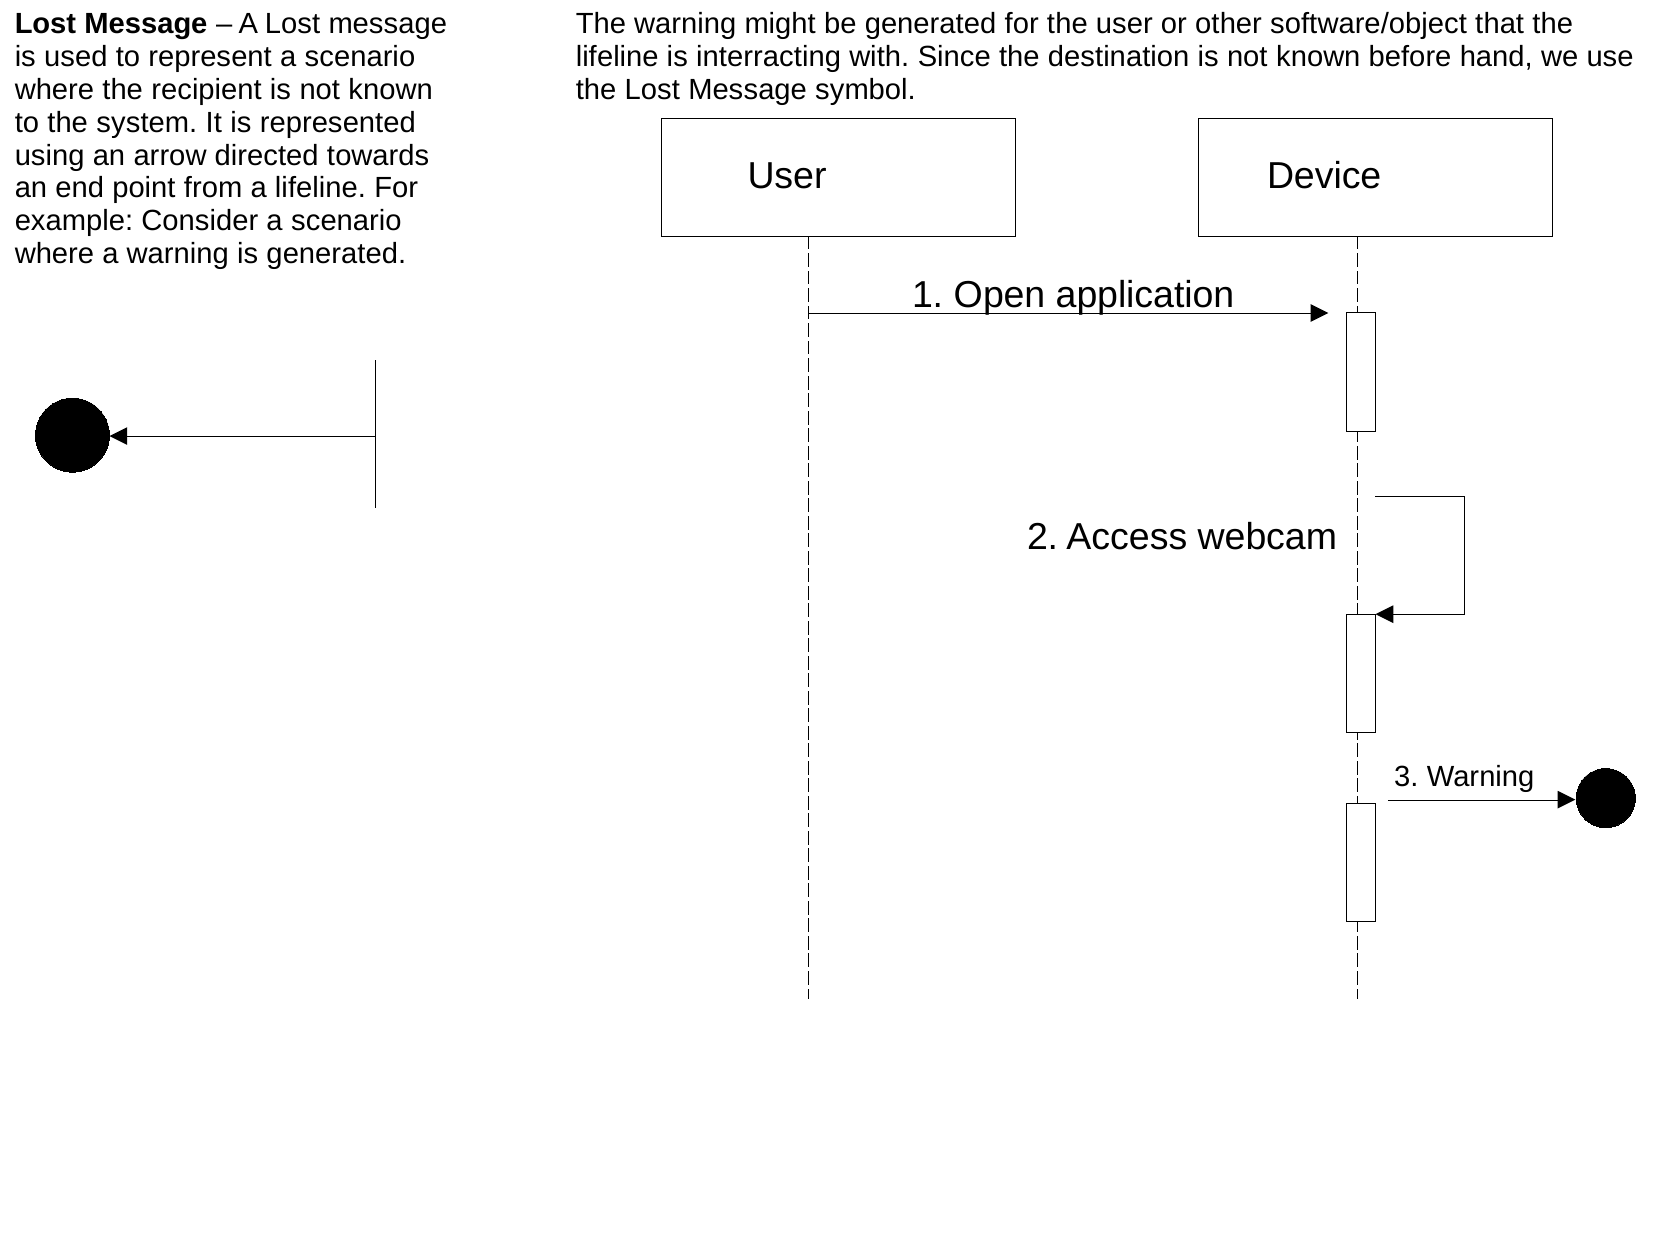

Lost Message – A Lost message is used to represent a scenario where the recipient is not known to the system. It is represented using an arrow directed towards an end point from a lifeline. For example: Consider a scenario where a warning is generated.
The warning might be generated for the user or other software/object that the lifeline is interracting with. Since the destination is not known before hand, we use the Lost Message symbol.
User
Device
1. Open application
2. Access webcam
3. Warning